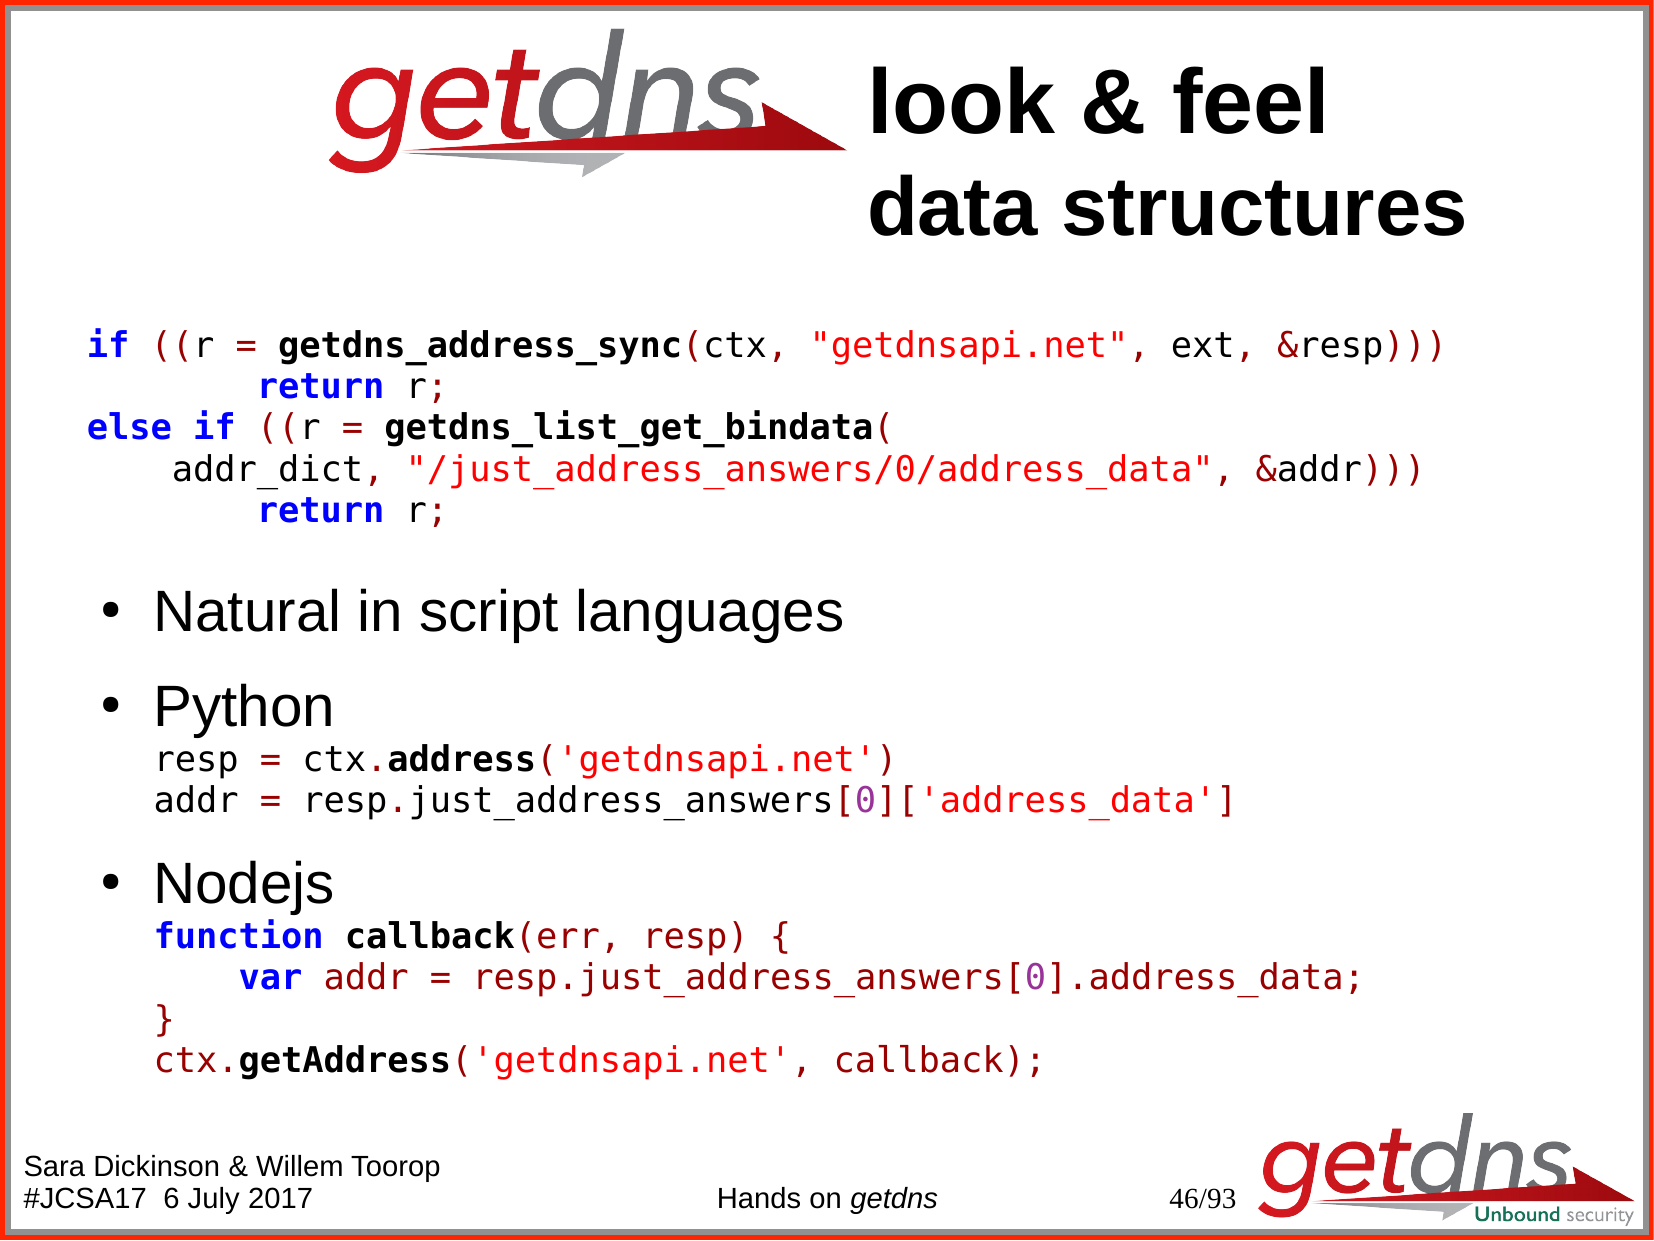

look & feel
							 data structures
if ((r = getdns_address_sync(ctx, "getdnsapi.net", ext, &resp)))
 return r;
else if ((r = getdns_list_get_bindata(
 addr_dict, "/just_address_answers/0/address_data", &addr)))
 return r;
# Natural in script languages
Python
resp = ctx.address('getdnsapi.net')
addr = resp.just_address_answers[0]['address_data']
Nodejs
function callback(err, resp) {
 var addr = resp.just_address_answers[0].address_data;
}
ctx.getAddress('getdnsapi.net', callback);
46